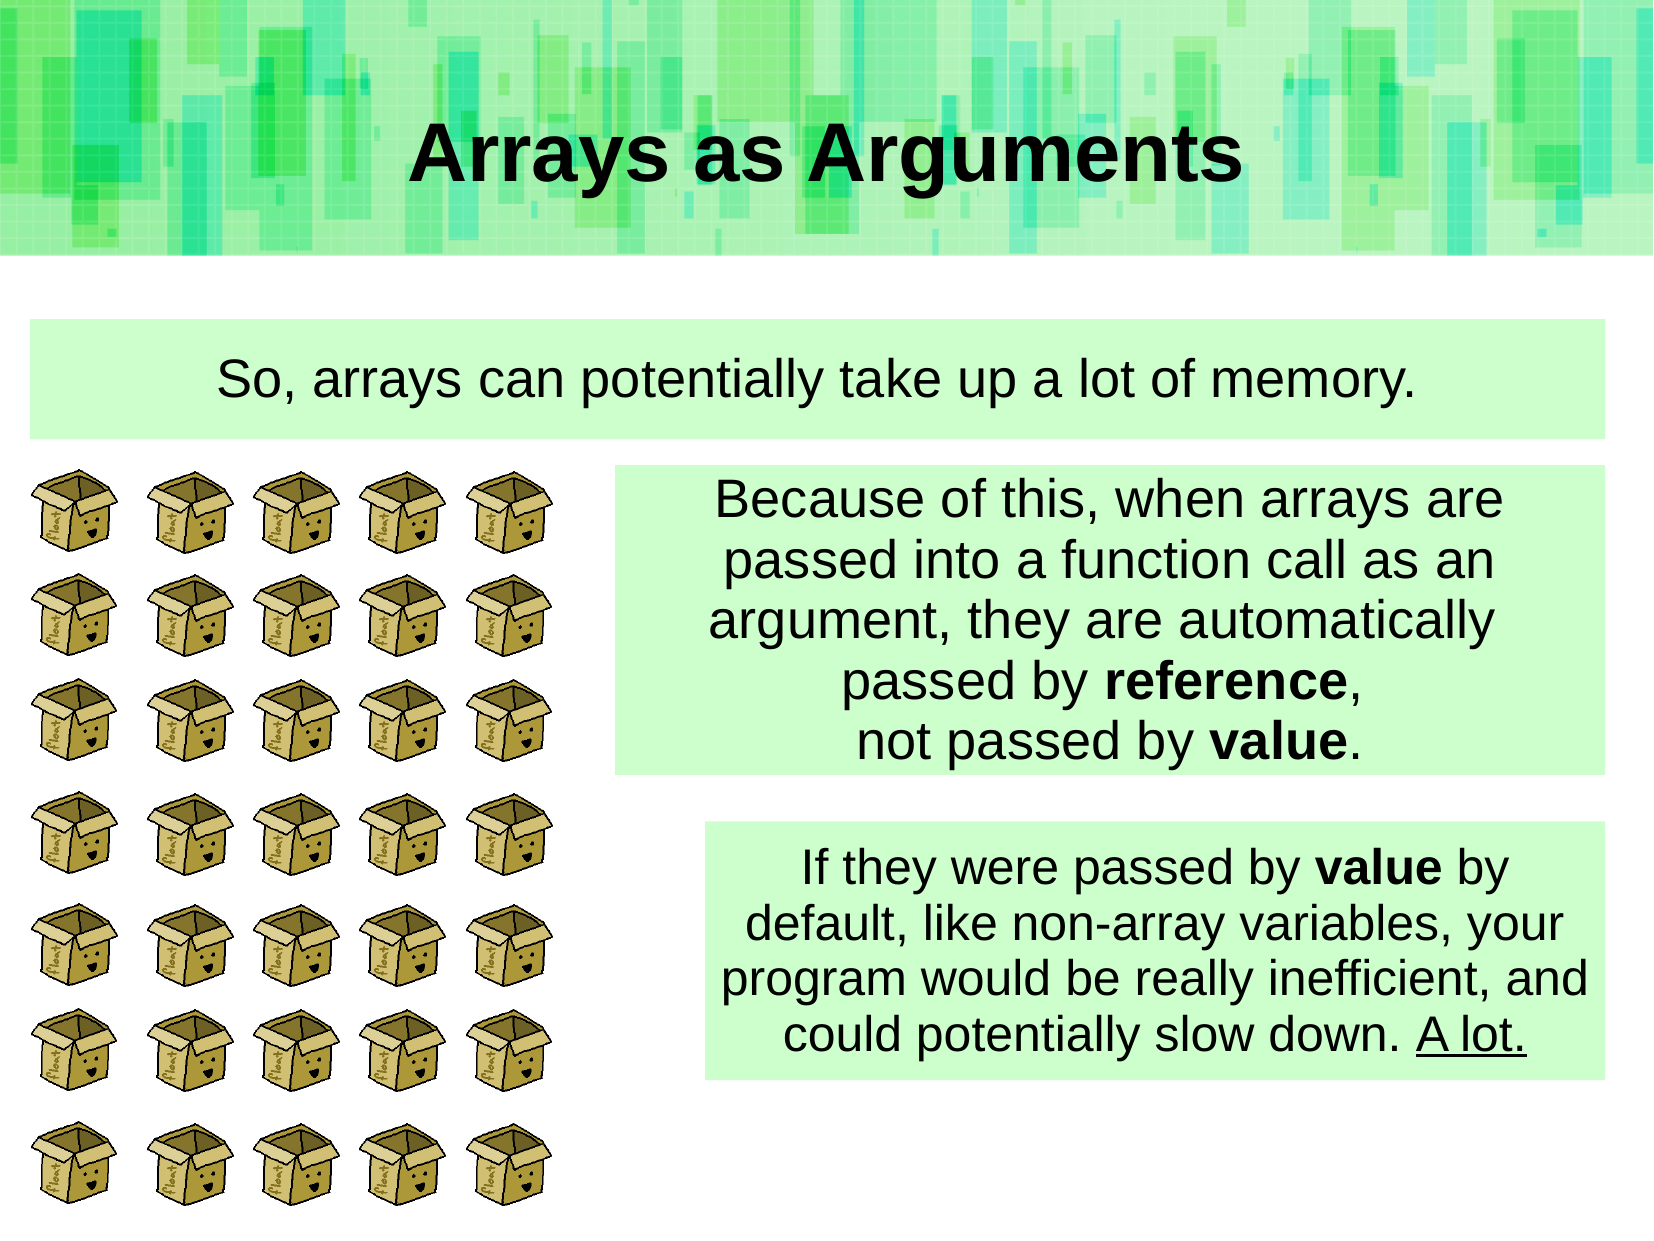

# Arrays as Arguments
So, arrays can potentially take up a lot of memory.
So, arrays can potentially take up a lot of memory.
Because of this, when arrays are passed into a function call as an argument, they are automatically
passed by reference,
not passed by value.
If they were passed by value by default, like non-array variables, your program would be really inefficient, and could potentially slow down. A lot.